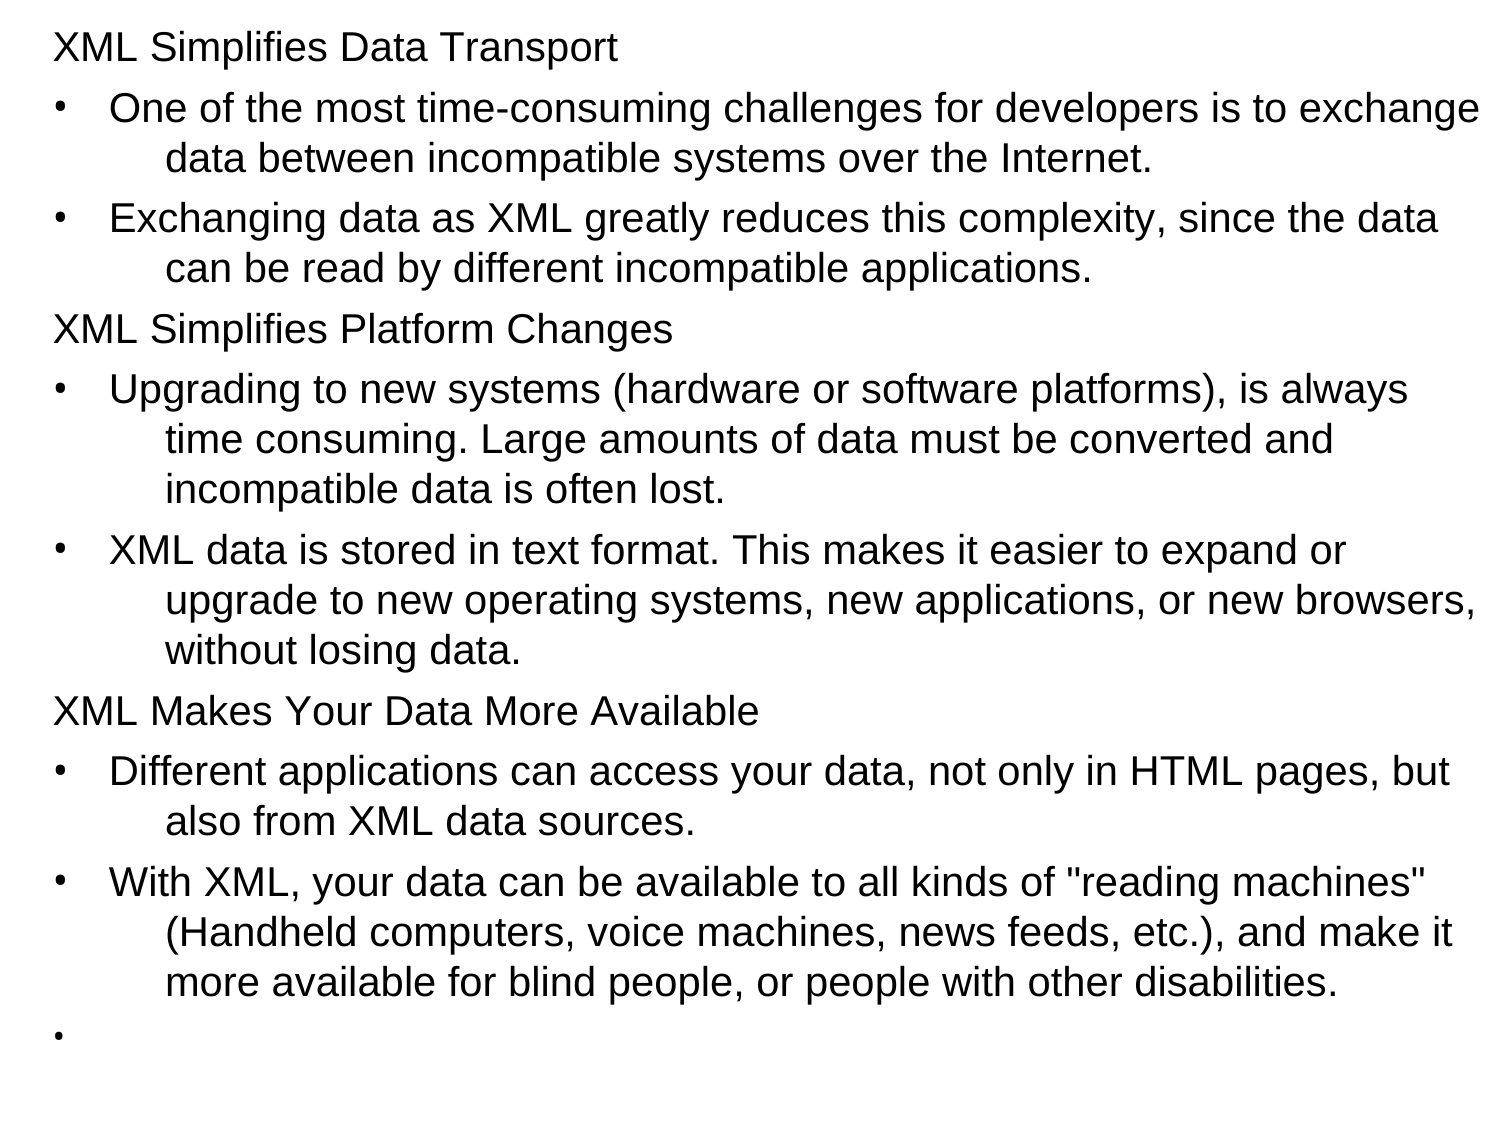

# XML Simplifies Data Transport
One of the most time-consuming challenges for developers is to exchange data between incompatible systems over the Internet.
Exchanging data as XML greatly reduces this complexity, since the data can be read by different incompatible applications.
XML Simplifies Platform Changes
Upgrading to new systems (hardware or software platforms), is always time consuming. Large amounts of data must be converted and incompatible data is often lost.
XML data is stored in text format. This makes it easier to expand or upgrade to new operating systems, new applications, or new browsers, without losing data.
XML Makes Your Data More Available
Different applications can access your data, not only in HTML pages, but also from XML data sources.
With XML, your data can be available to all kinds of "reading machines" (Handheld computers, voice machines, news feeds, etc.), and make it more available for blind people, or people with other disabilities.